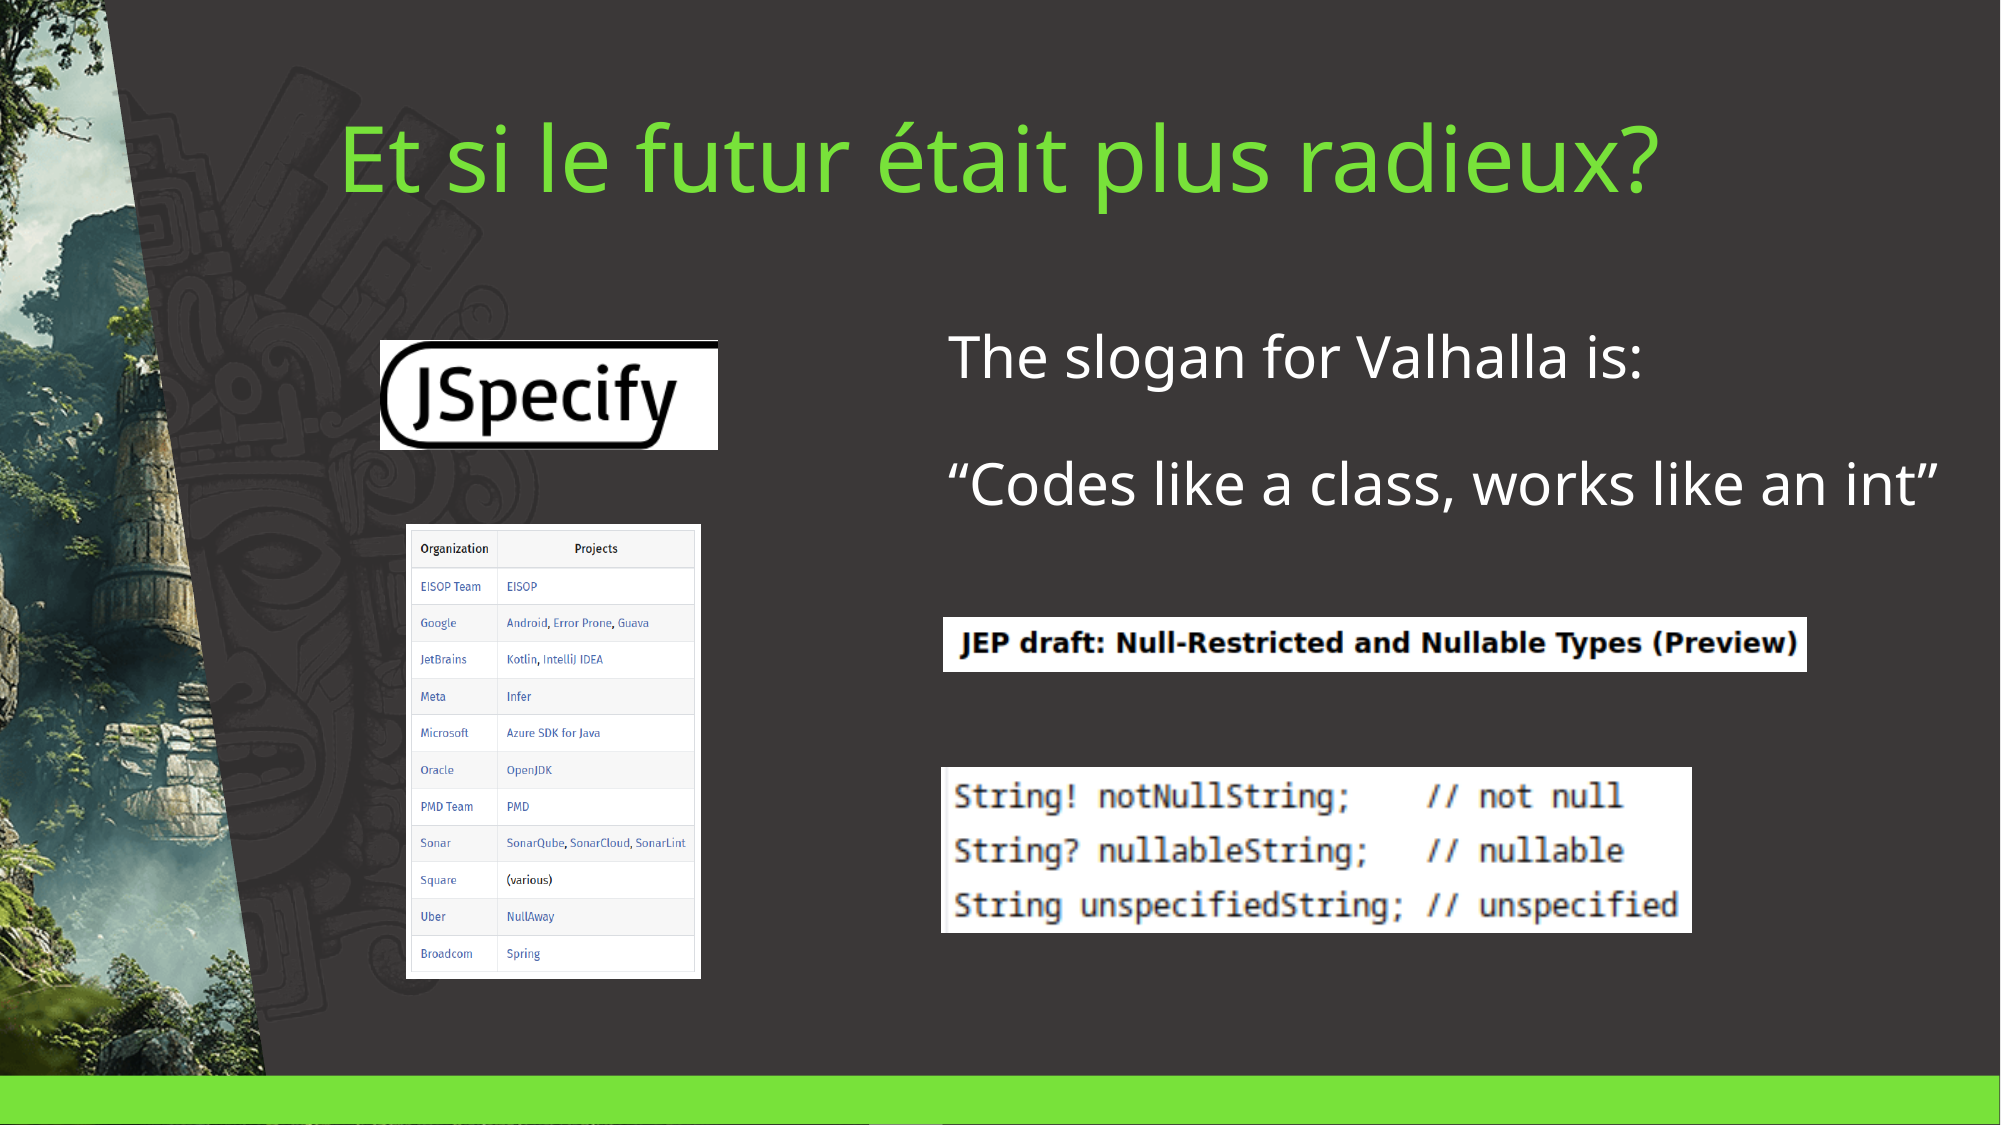

Et si le futur était plus radieux?
The slogan for Valhalla is:
“Codes like a class, works like an int”